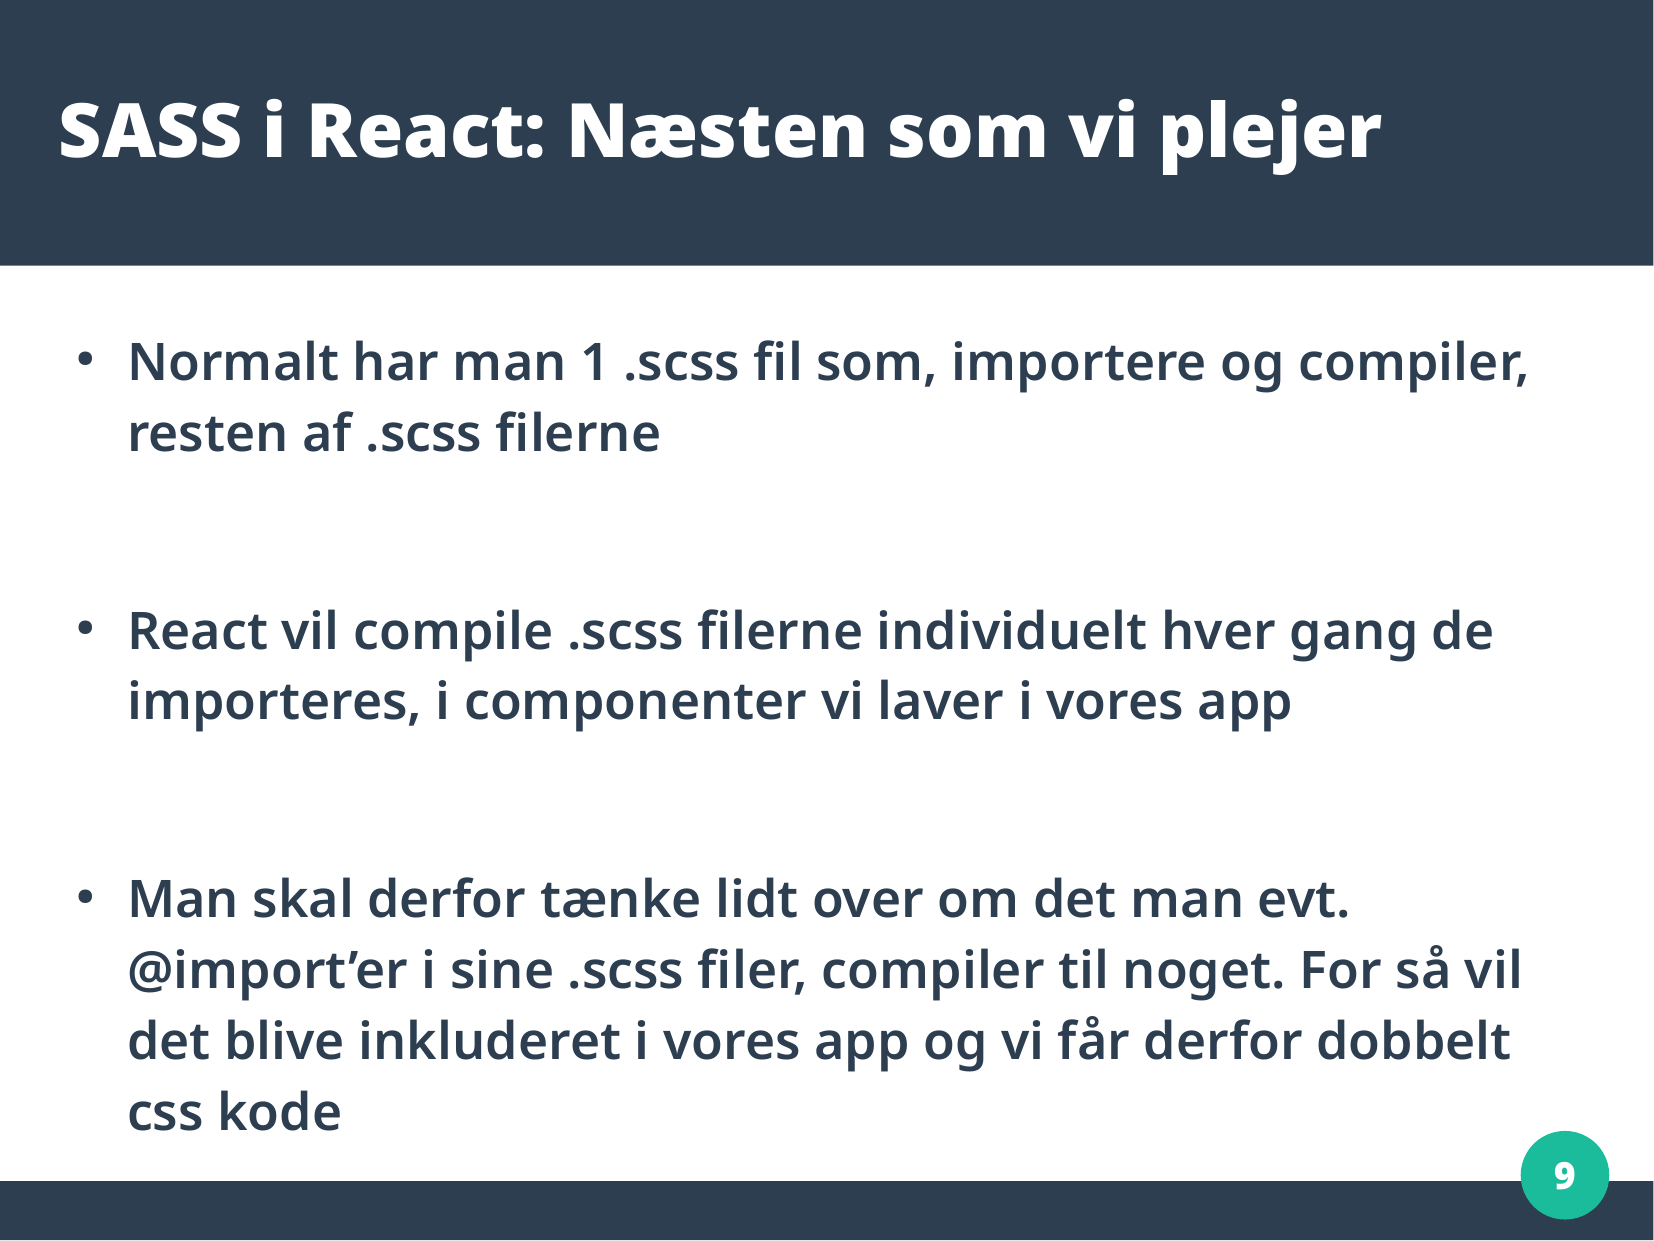

# SASS i React: Næsten som vi plejer
Normalt har man 1 .scss fil som, importere og compiler, resten af .scss filerne
React vil compile .scss filerne individuelt hver gang de importeres, i componenter vi laver i vores app
Man skal derfor tænke lidt over om det man evt. @import’er i sine .scss filer, compiler til noget. For så vil det blive inkluderet i vores app og vi får derfor dobbelt css kode
9